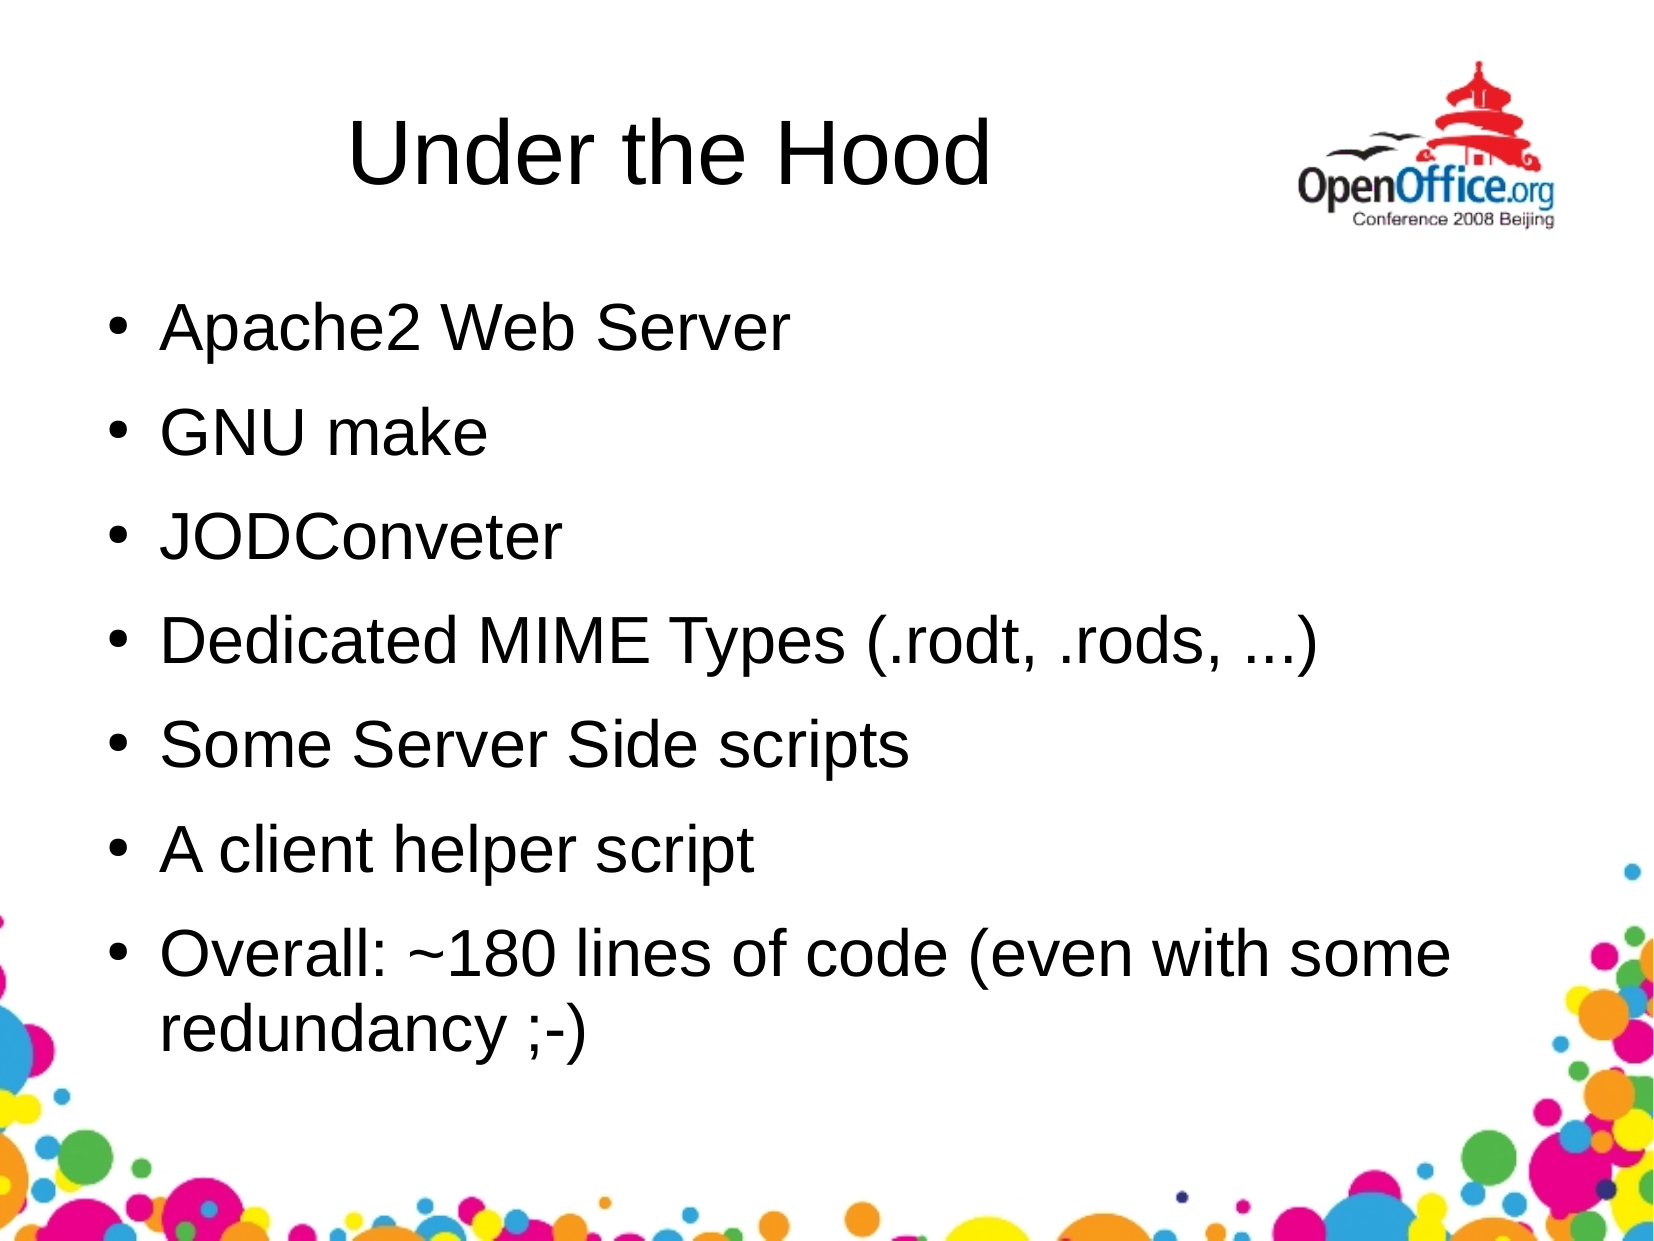

# Under the Hood
Apache2 Web Server
GNU make
JODConveter
Dedicated MIME Types (.rodt, .rods, ...)
Some Server Side scripts
A client helper script
Overall: ~180 lines of code (even with some redundancy ;-)